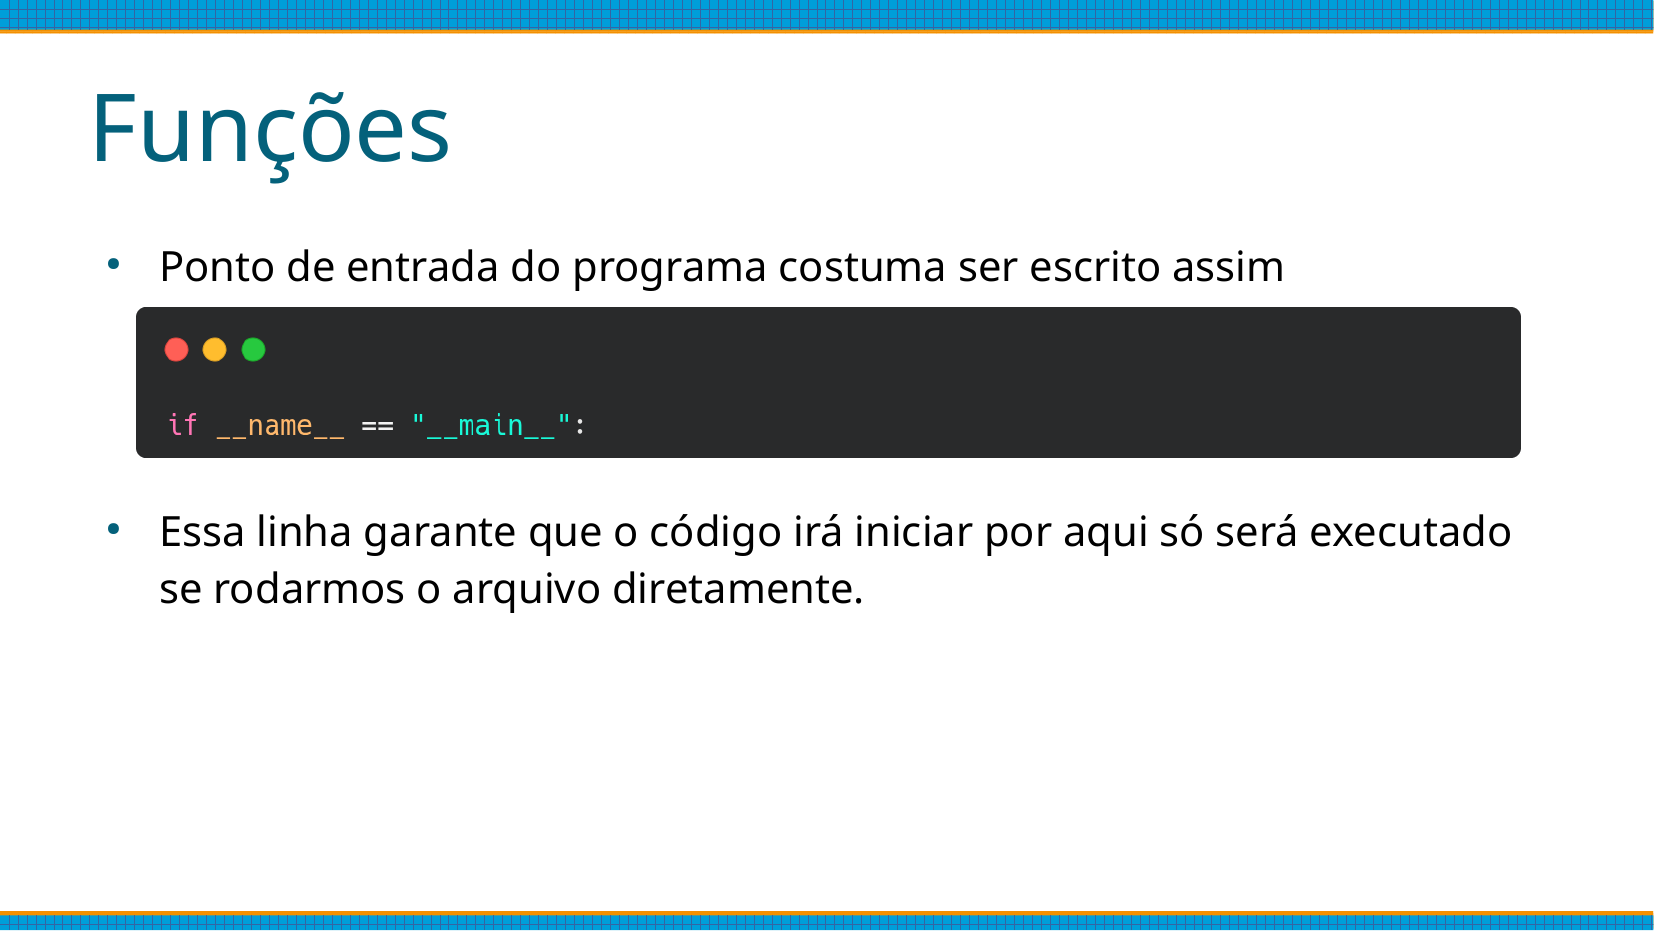

# Funções
Ponto de entrada do programa costuma ser escrito assim
Essa linha garante que o código irá iniciar por aqui só será executado se rodarmos o arquivo diretamente.